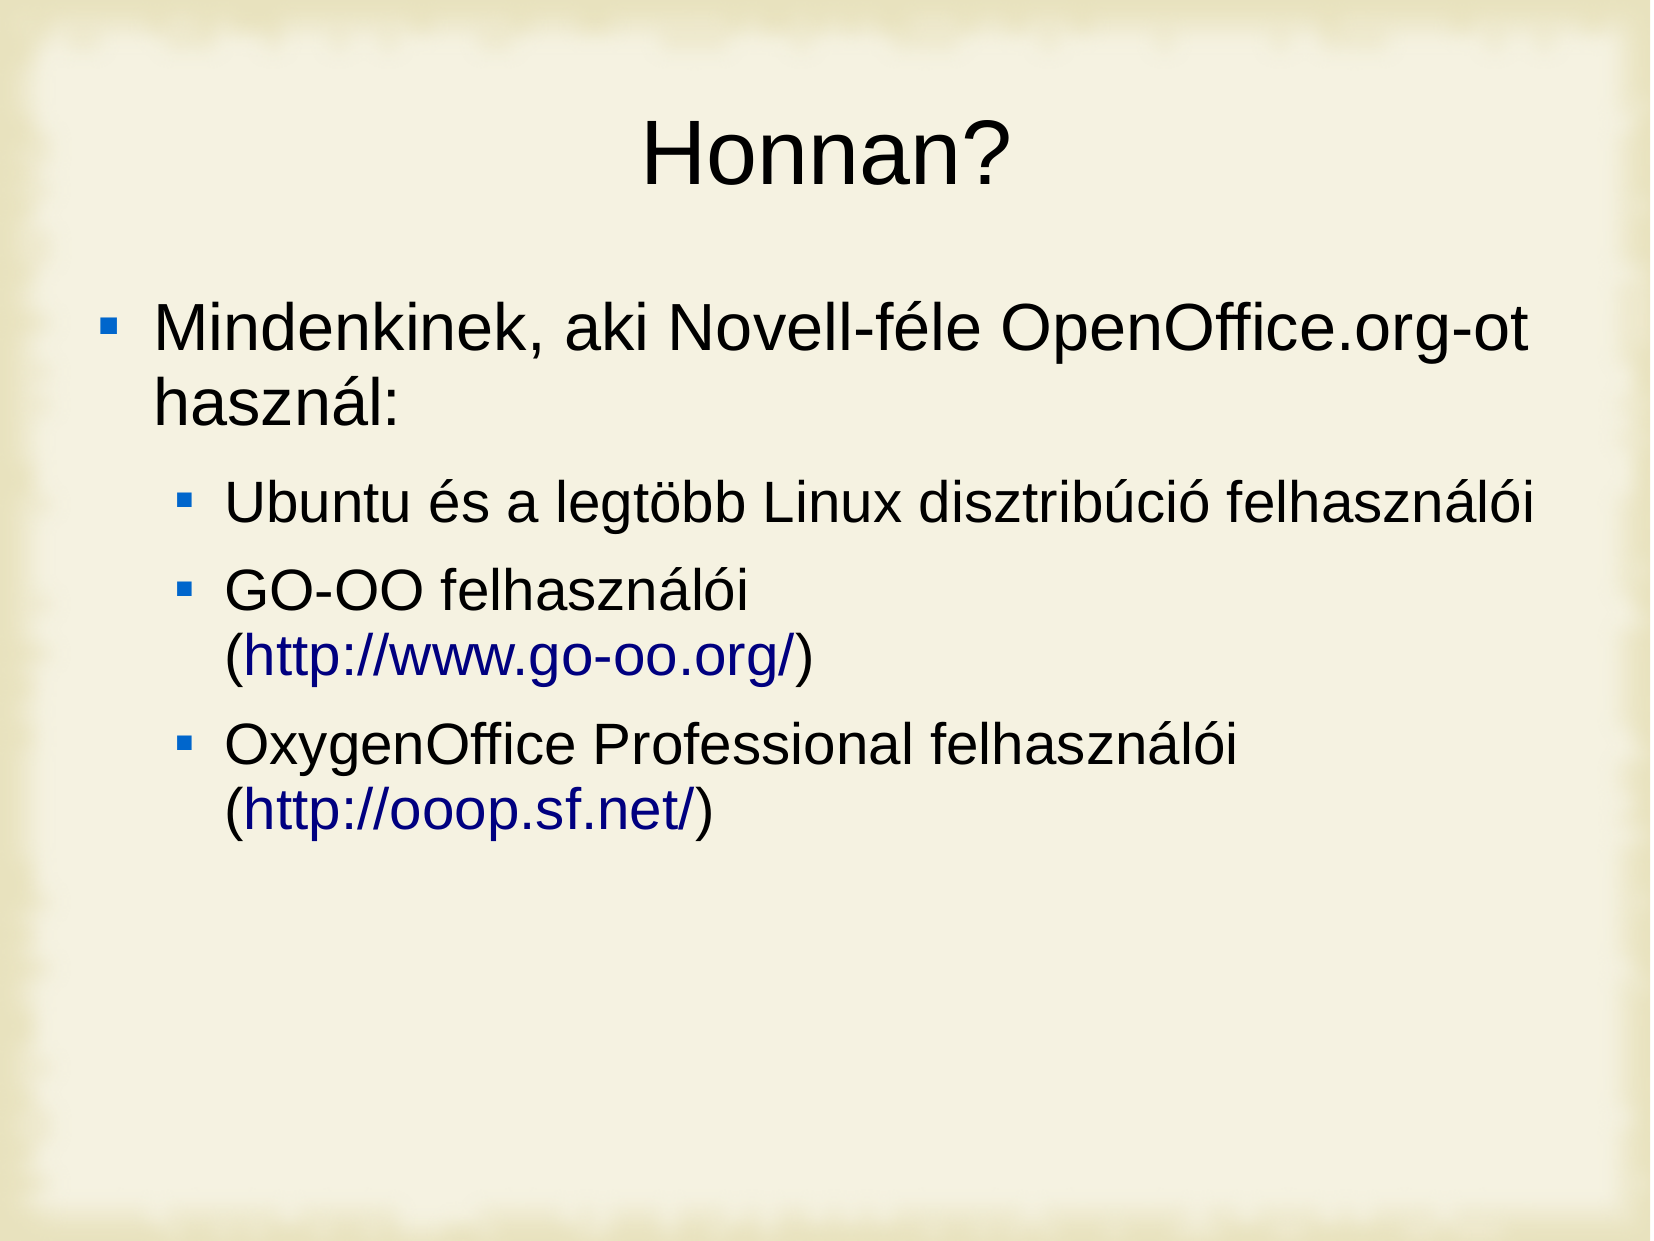

# Honnan?
Mindenkinek, aki Novell-féle OpenOffice.org-ot használ:
Ubuntu és a legtöbb Linux disztribúció felhasználói
GO-OO felhasználói
(http://www.go-oo.org/)
OxygenOffice Professional felhasználói
(http://ooop.sf.net/)